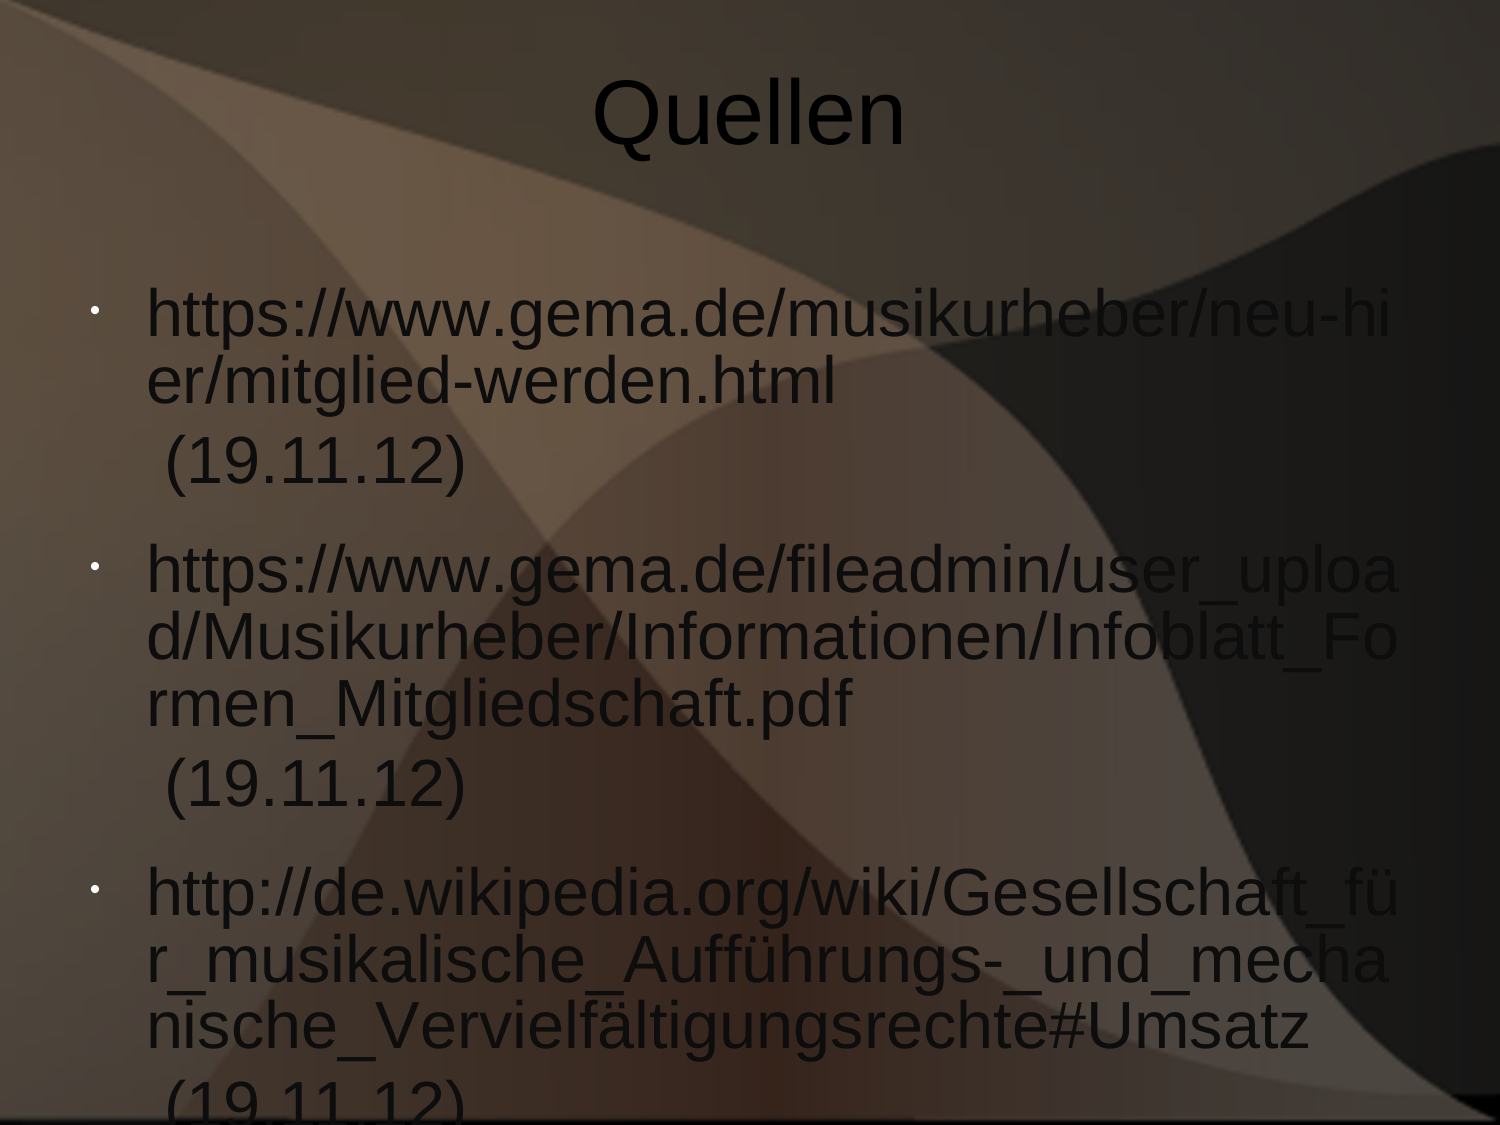

# Quellen
https://www.gema.de/musikurheber/neu-hier/mitglied-werden.html (19.11.12)
https://www.gema.de/fileadmin/user_upload/Musikurheber/Informationen/Infoblatt_Formen_Mitgliedschaft.pdf (19.11.12)
http://de.wikipedia.org/wiki/Gesellschaft_für_musikalische_Aufführungs-_und_mechanische_Vervielfältigungsrechte#Umsatz (19.11.12)
http://www.city-sound.de/shop_content.php/coID/15/action/read/magID/6/t/Was-ist-die-GEMA-und-wann-lohnt-sich-eine-Mitgliedschaft-.html (19.11.12)
http://bilder.t-online.de/b/47/21/46/32/id_47214632/tid_da/bei-vielen-youtube-videos-erhalten-deutsche-nutzer-eine-blockiermeldung-screenshot-t-online-.jpg (19.11.12)
https://lh6.googleusercontent.com/-e8kHRprdiQs/UA2Vz40l3AI/AAAAAAAABSg/o4Hn8uVCffY/Gema%252B-%252Bertraege.png (20.11.12)